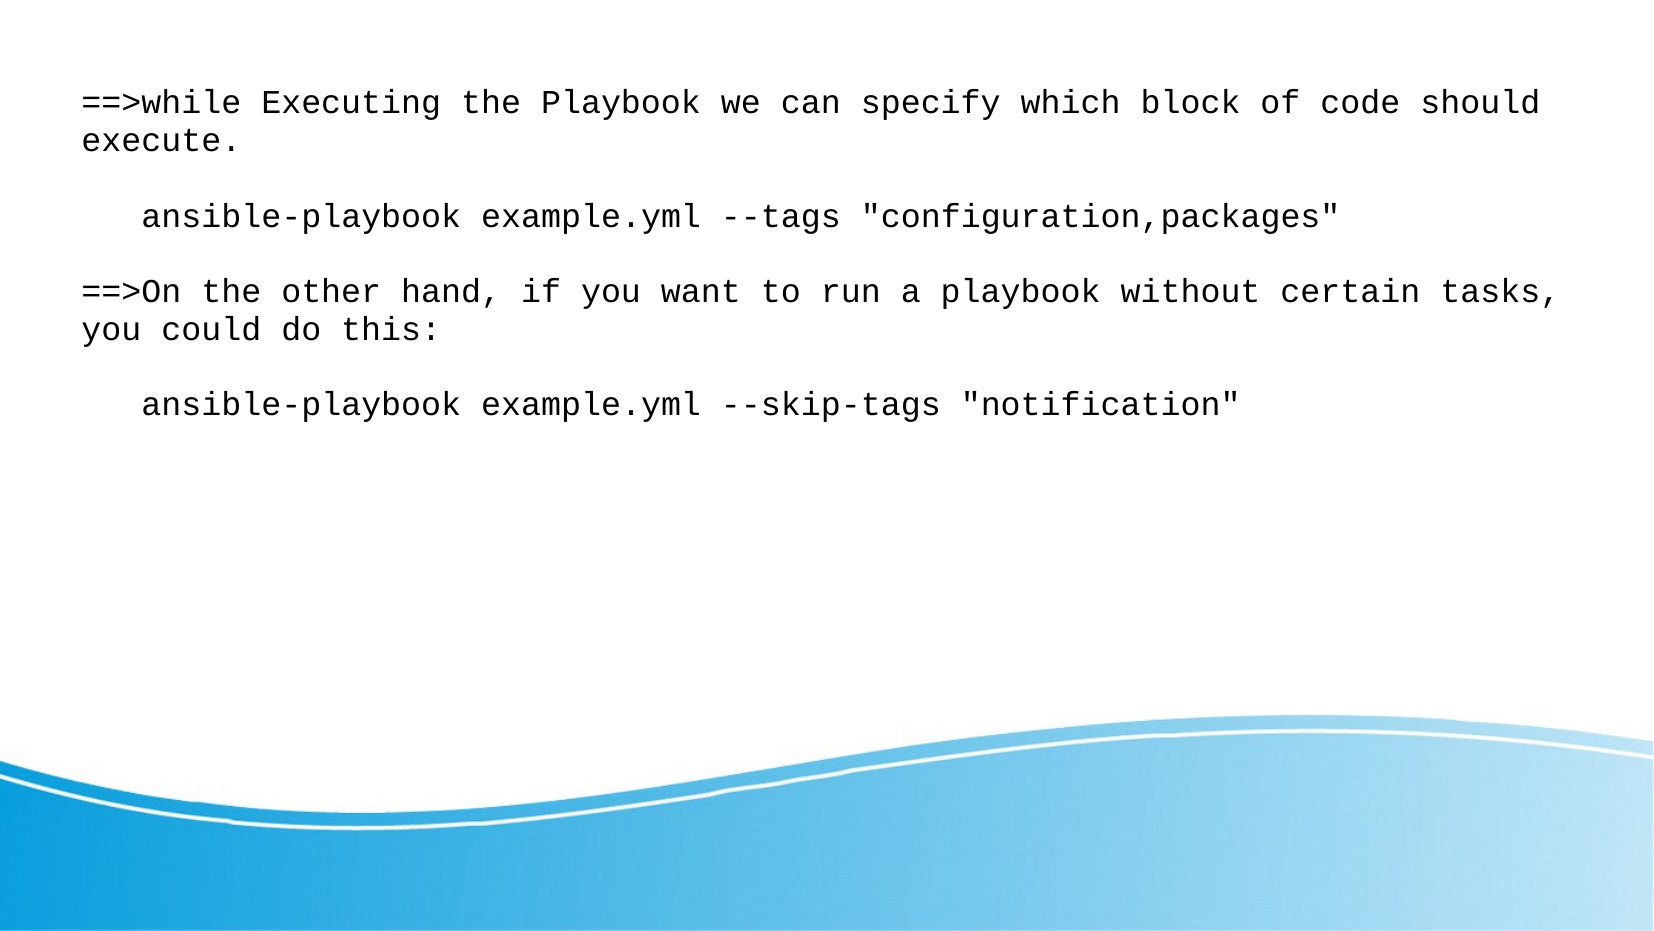

==>while Executing the Playbook we can specify which block of code should execute.
 ansible-playbook example.yml --tags "configuration,packages"
==>On the other hand, if you want to run a playbook without certain tasks, you could do this:
 ansible-playbook example.yml --skip-tags "notification"